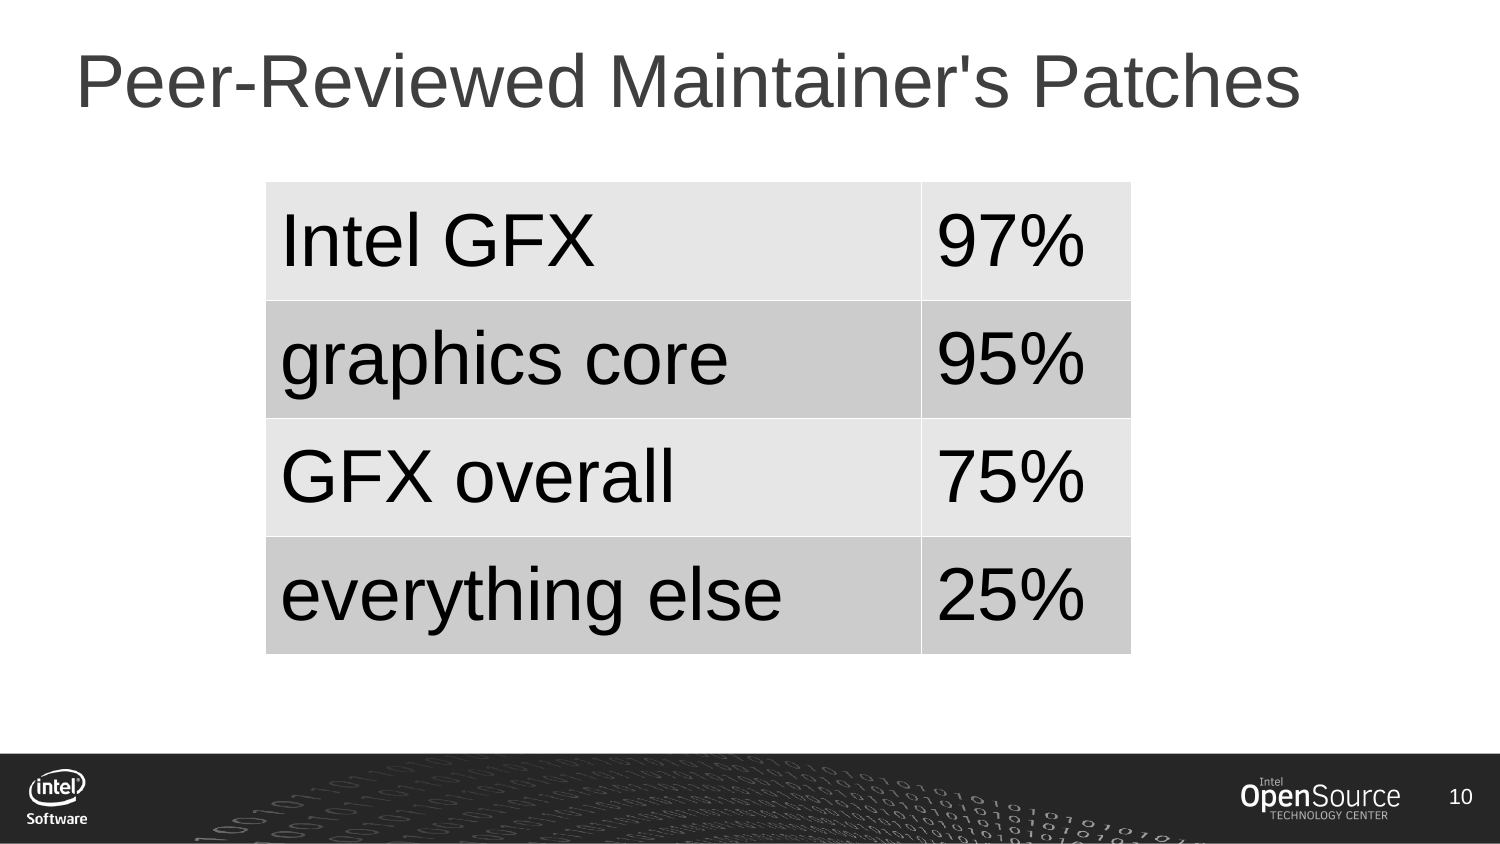

# Peer-Reviewed Maintainer's Patches
| Intel GFX | 97% |
| --- | --- |
| graphics core | 95% |
| GFX overall | 75% |
| everything else | 25% |